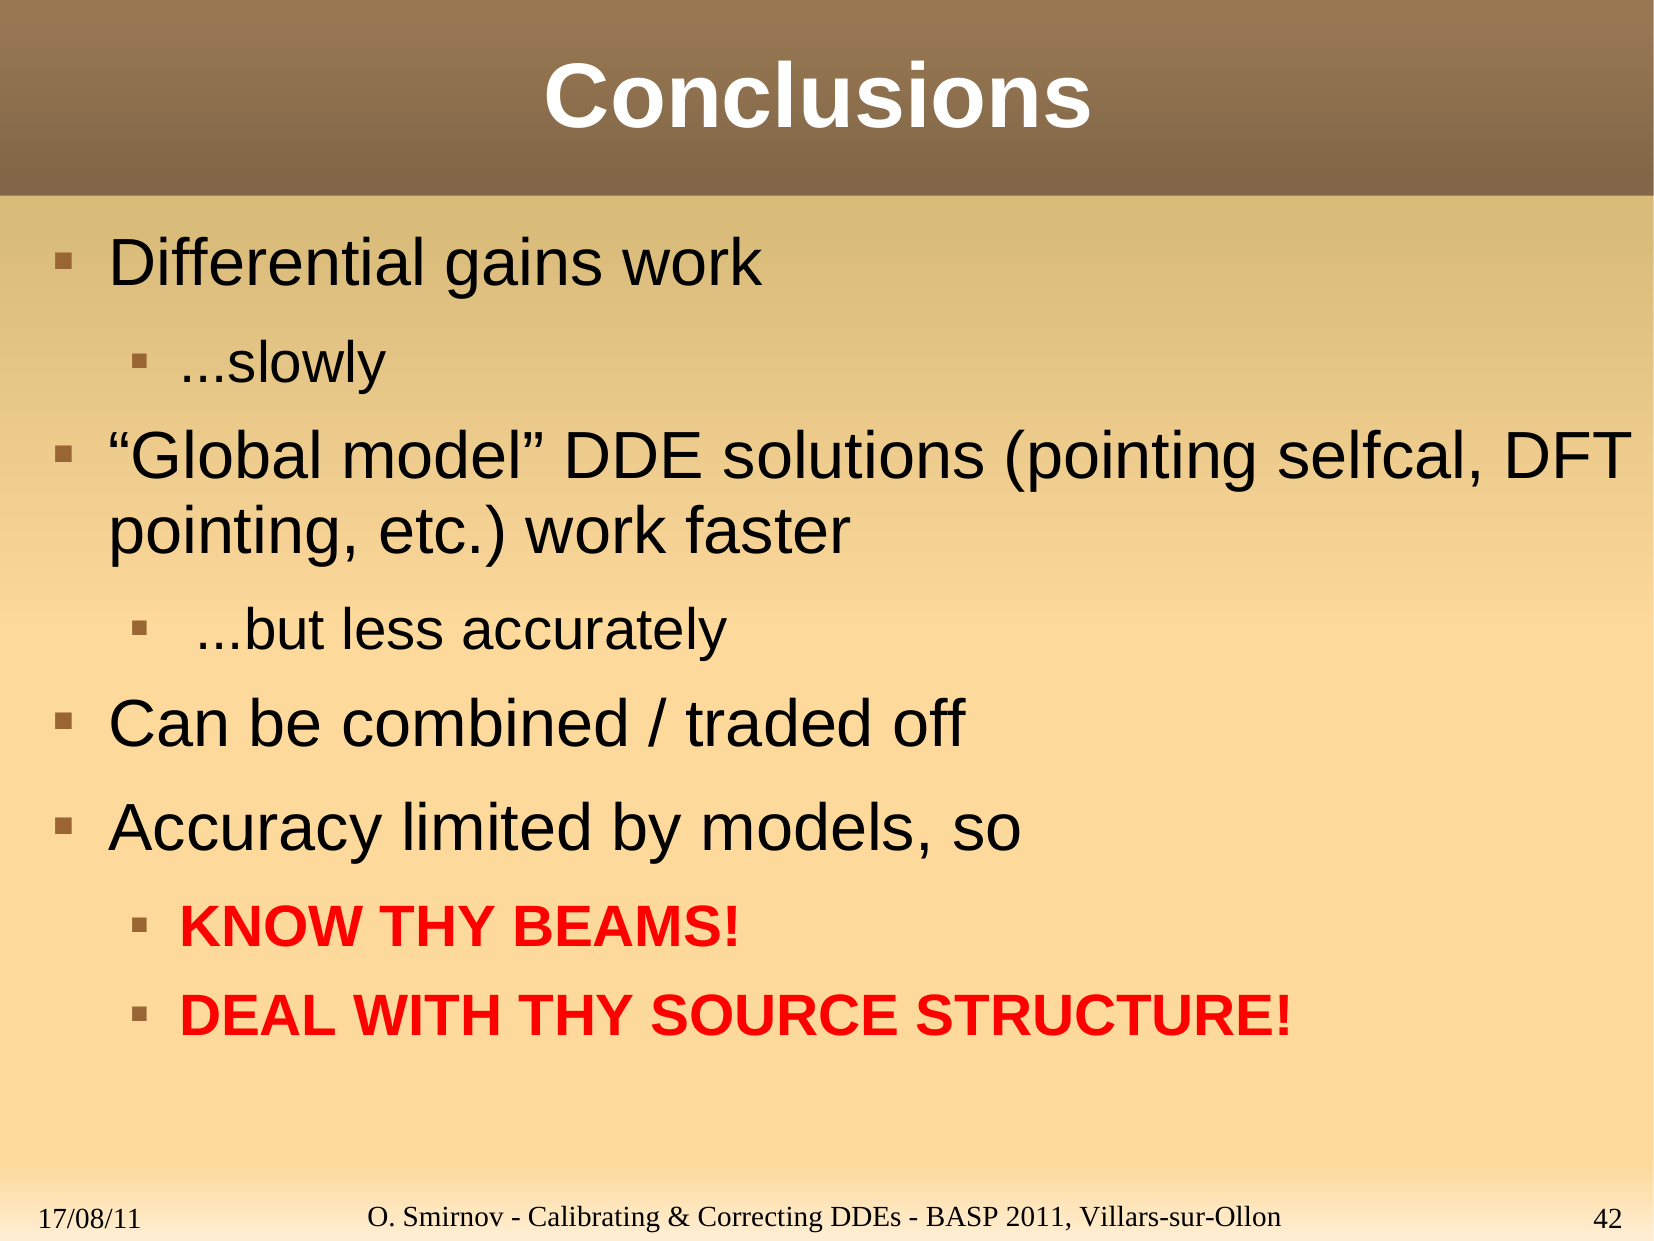

# Conclusions
Differential gains work
...slowly
“Global model” DDE solutions (pointing selfcal, DFT pointing, etc.) work faster
 ...but less accurately
Can be combined / traded off
Accuracy limited by models, so
KNOW THY BEAMS!
DEAL WITH THY SOURCE STRUCTURE!
O. Smirnov - Calibrating & Correcting DDEs - BASP 2011, Villars-sur-Ollon
17/08/11
42